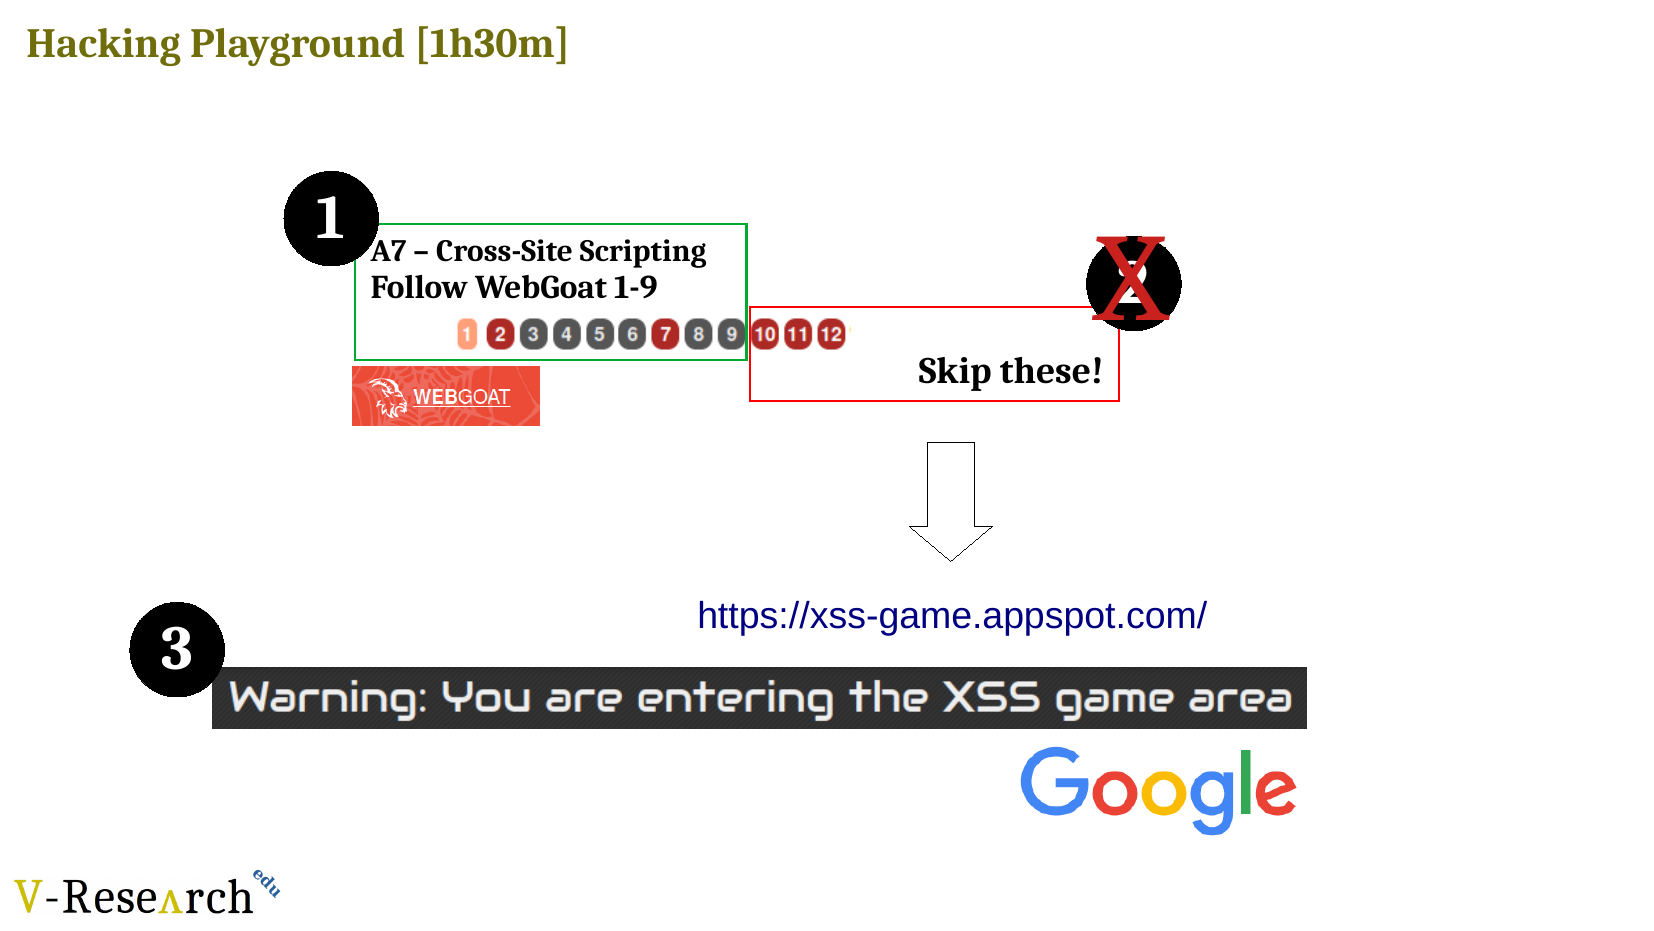

Hacking Playground [1h30m]
1
X
A7 – Cross-Site Scripting
Follow WebGoat 1-9
2
Skip these!
https://xss-game.appspot.com/
3
edu